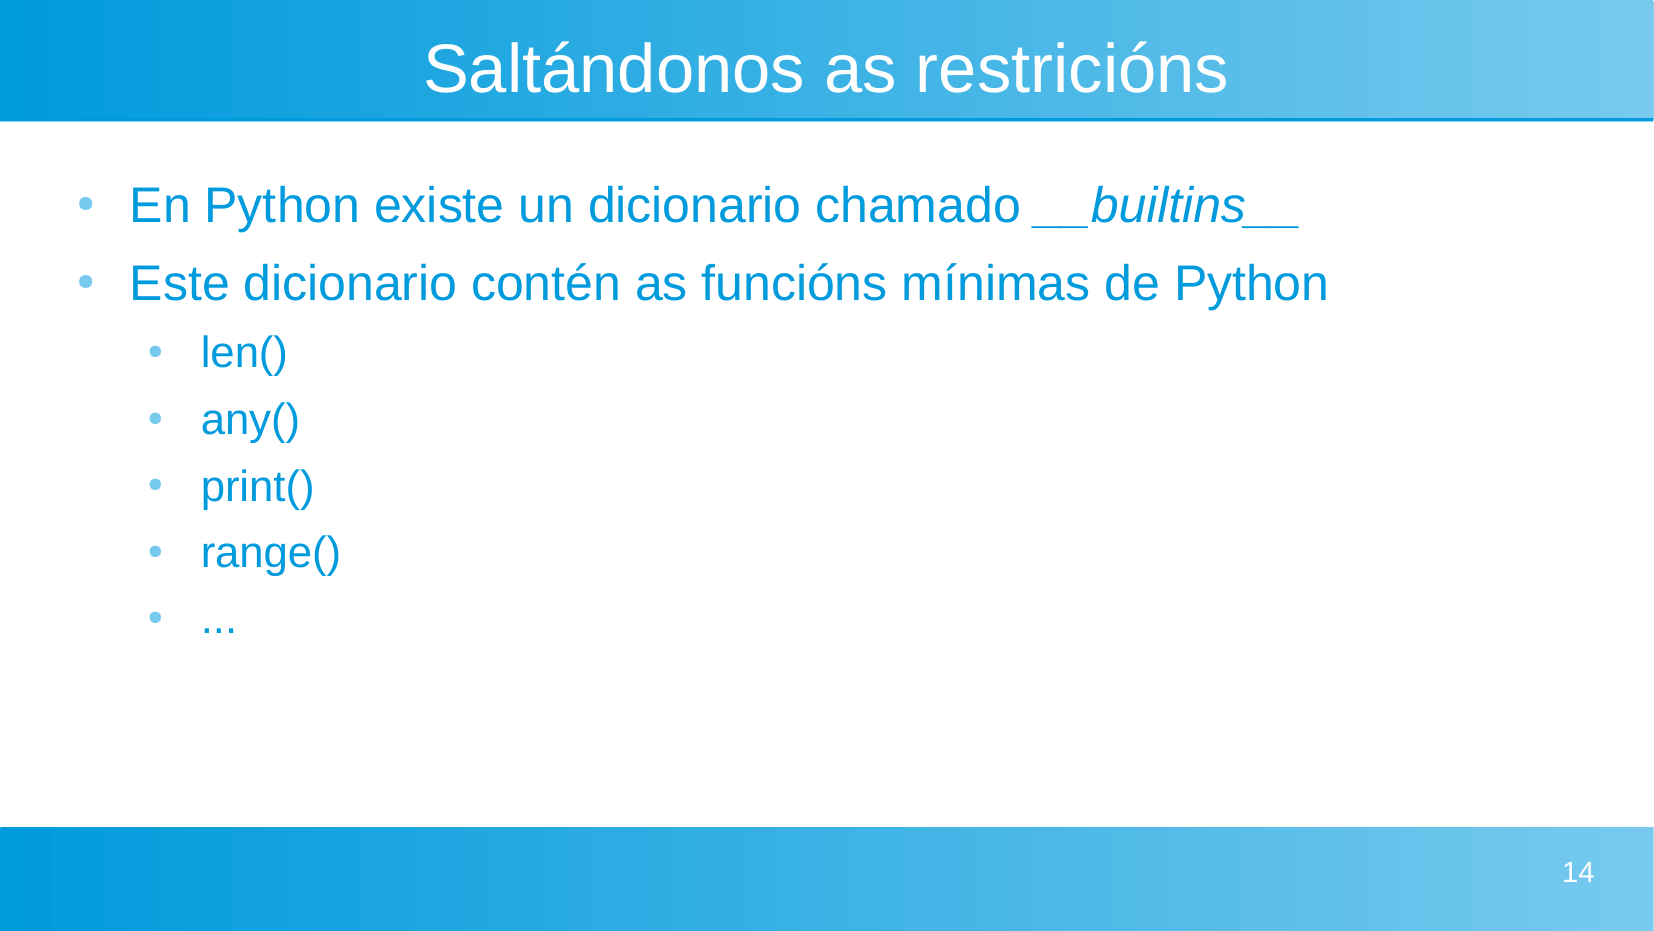

# Saltándonos as restricións
En Python existe un dicionario chamado __builtins__
Este dicionario contén as funcións mínimas de Python
len()
any()
print()
range()
...
14